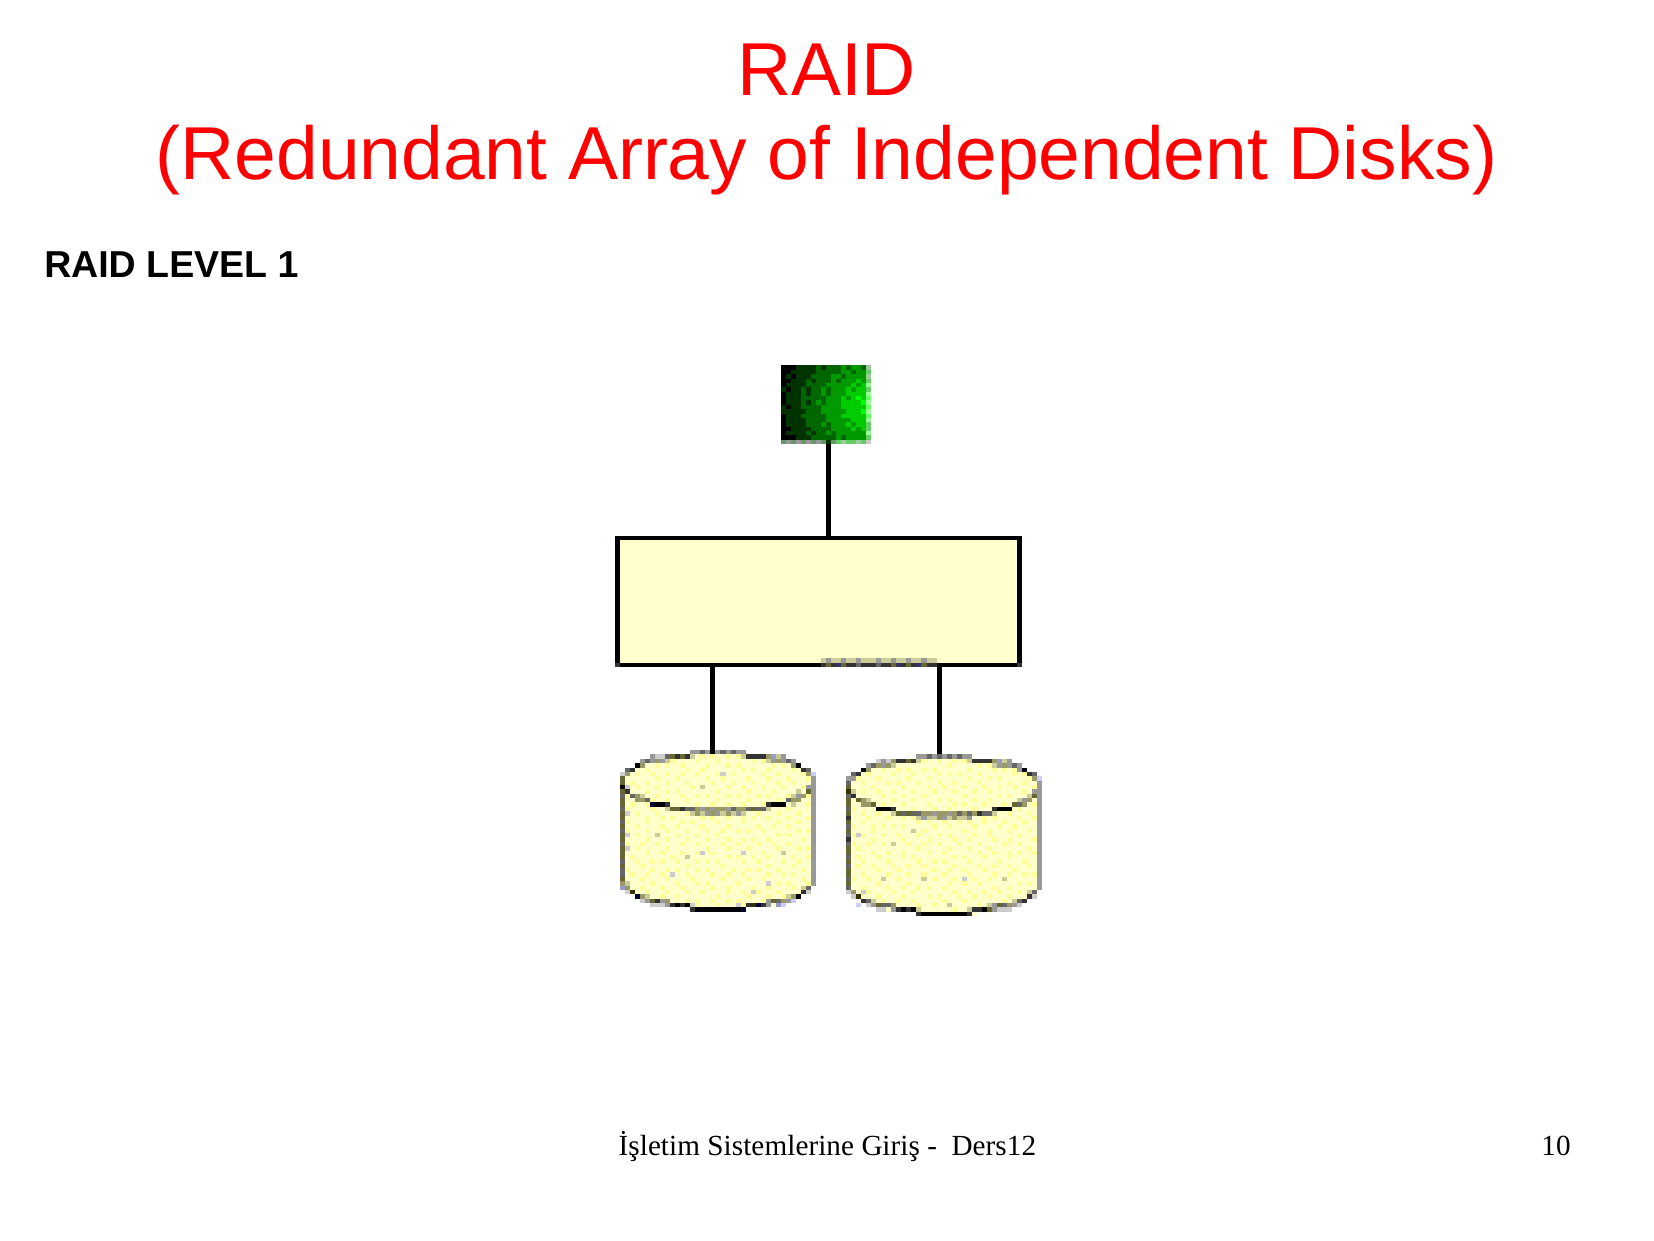

# RAID (Redundant Array of Independent Disks)
RAID LEVEL 1
İşletim Sistemlerine Giriş - Ders12
10